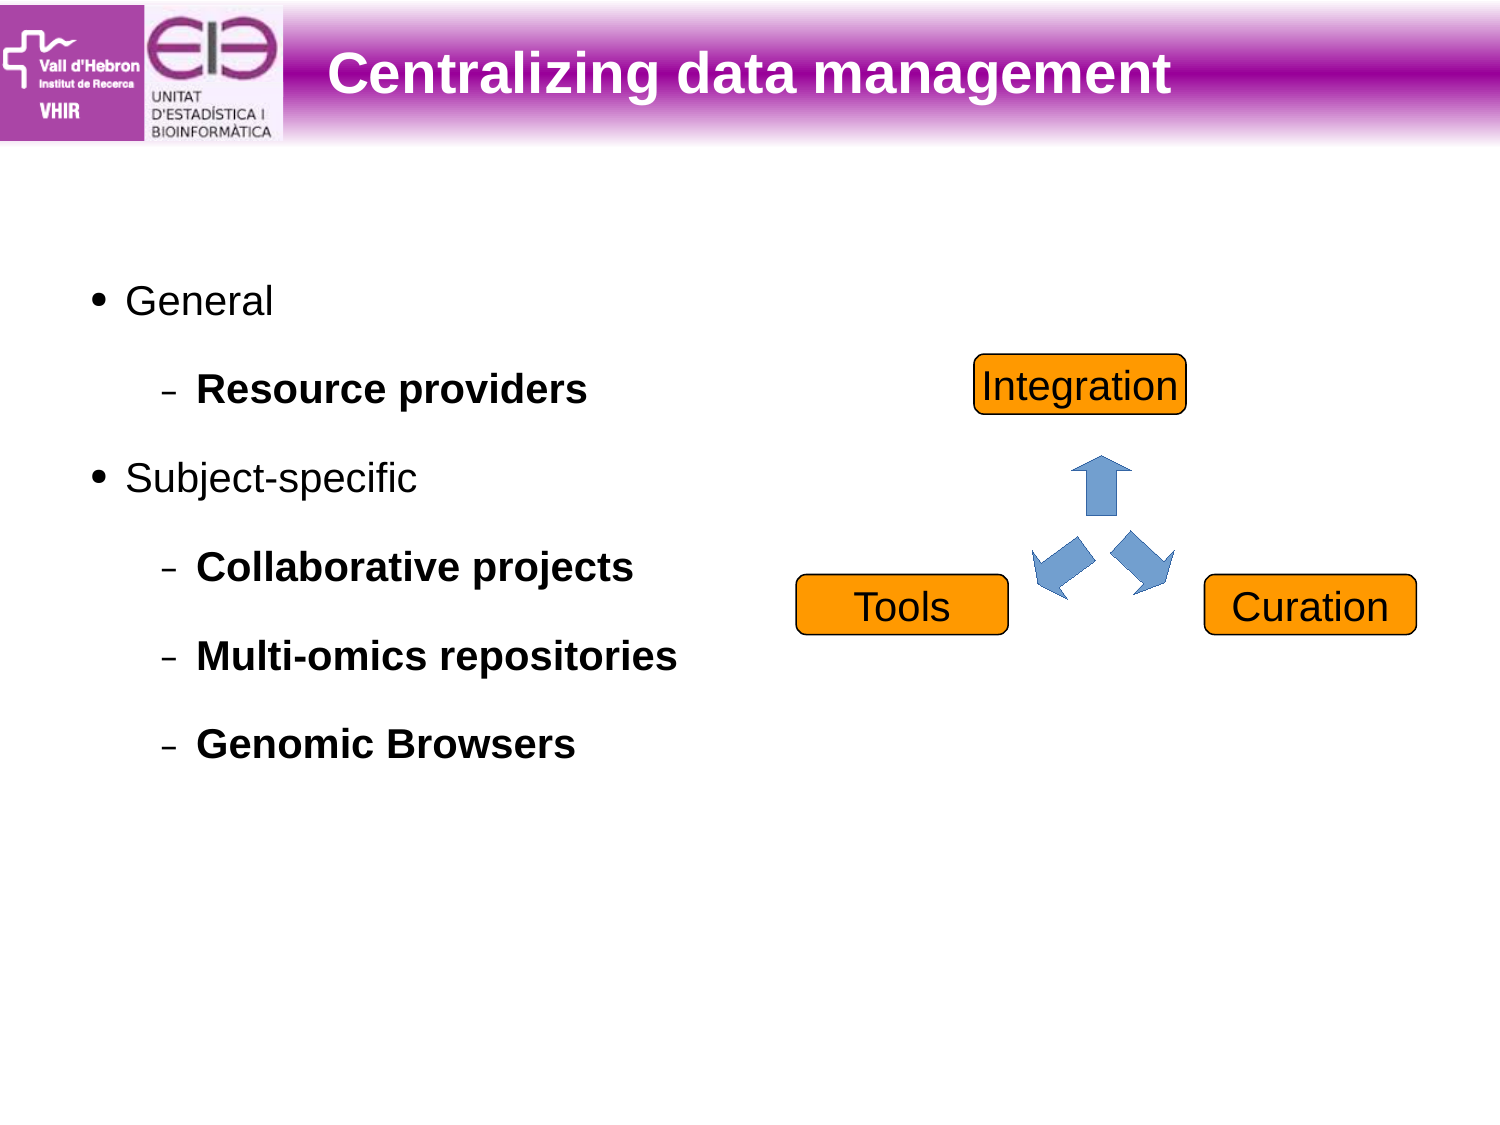

Centralizing data management
General
Resource providers
Subject-specific
Collaborative projects
Multi-omics repositories
Genomic Browsers
Integration
Tools
Curation